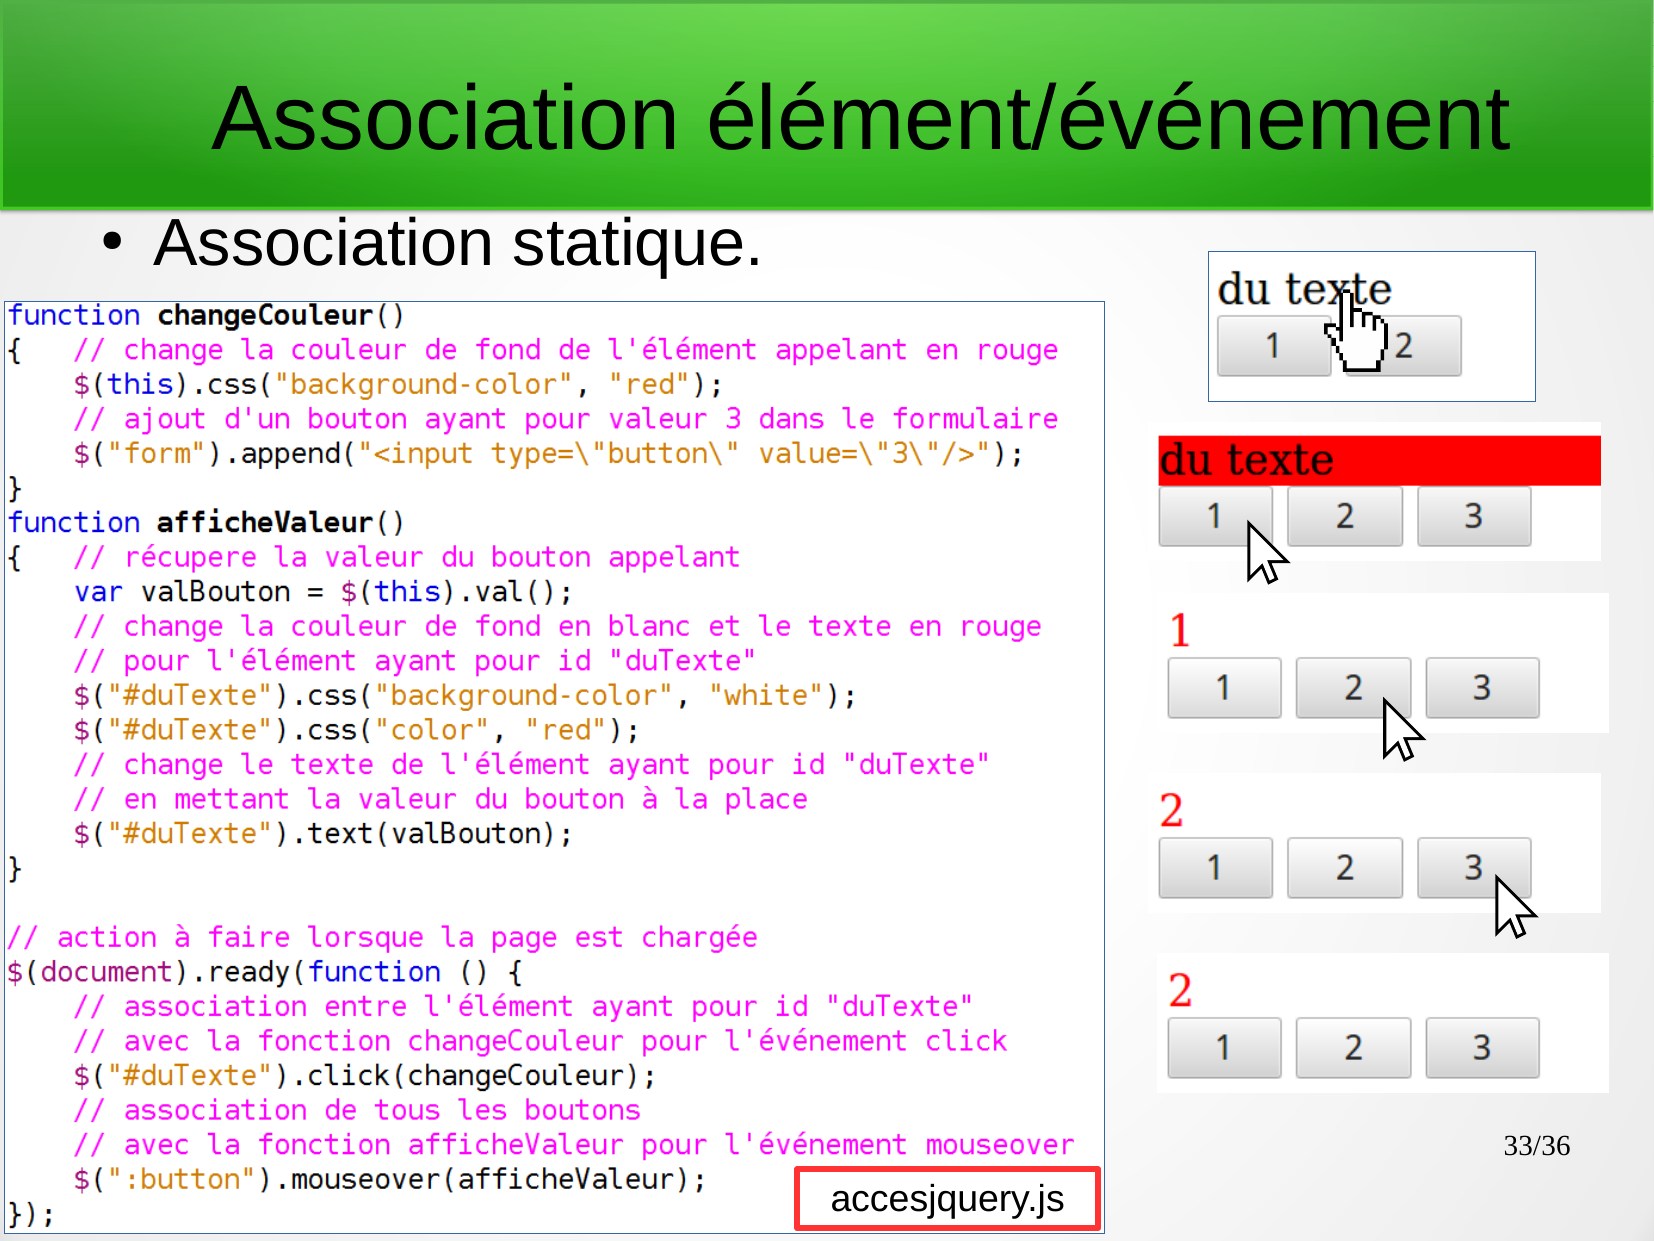

# Association élément/événement
Association statique.
33
accesjquery.js